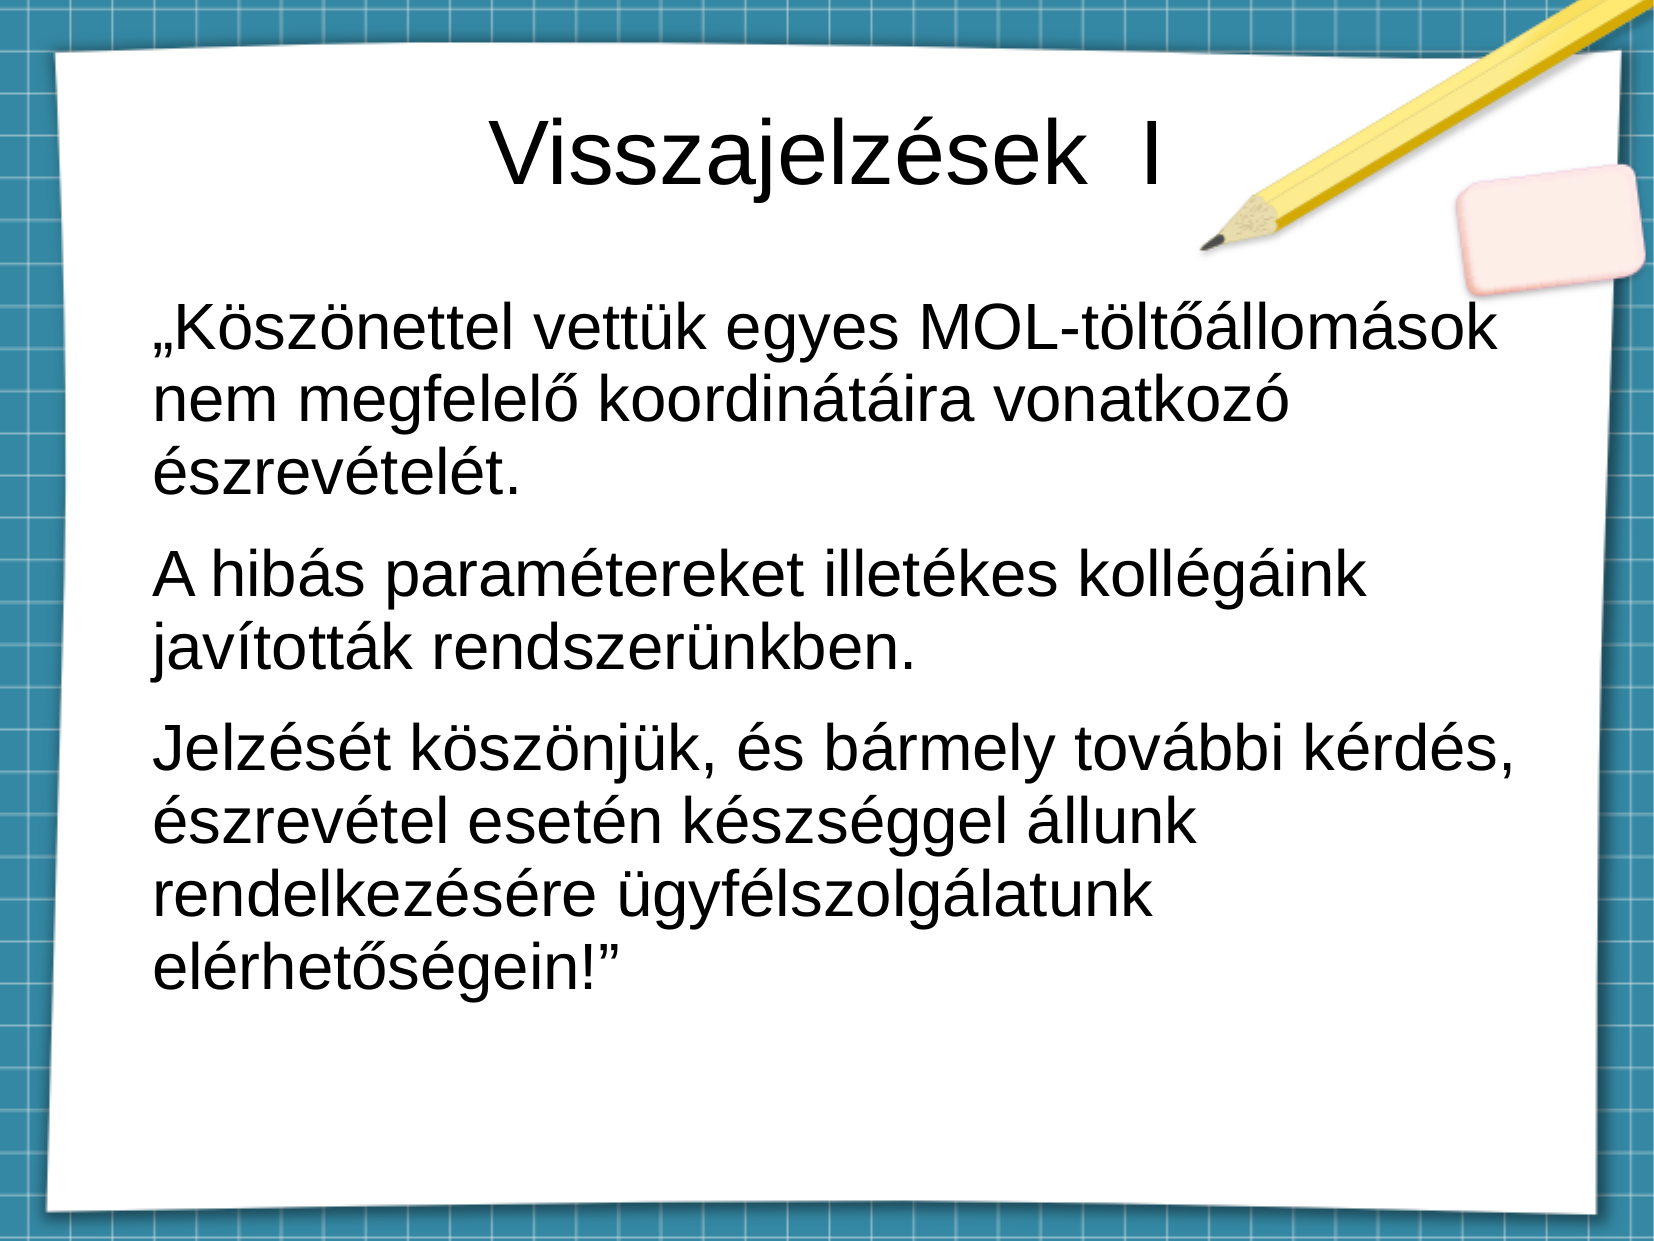

# Visszajelzések I
„Köszönettel vettük egyes MOL-töltőállomások nem megfelelő koordinátáira vonatkozó észrevételét.
A hibás paramétereket illetékes kollégáink javították rendszerünkben.
Jelzését köszönjük, és bármely további kérdés, észrevétel esetén készséggel állunk rendelkezésére ügyfélszolgálatunk elérhetőségein!”